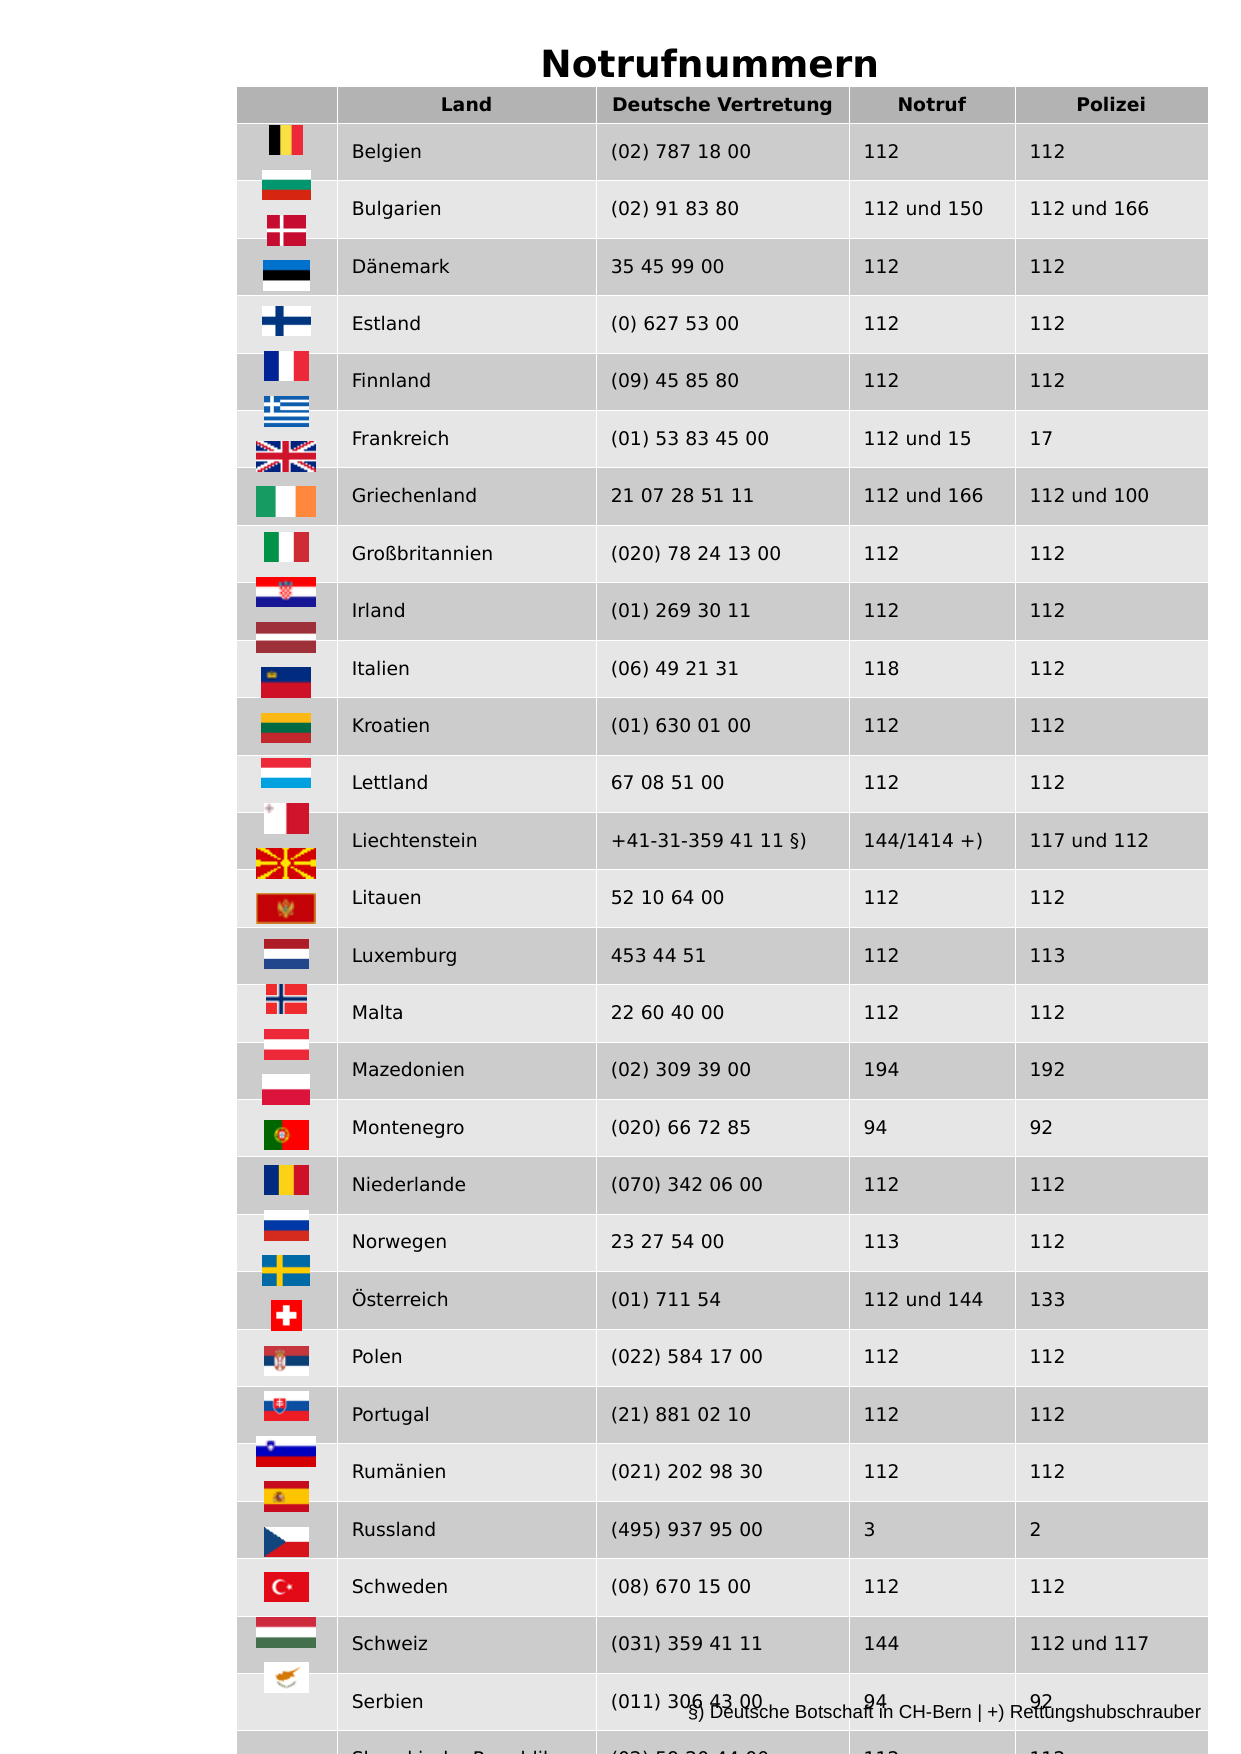

Notrufnummern
| | Land | Deutsche Vertretung | Notruf | Polizei |
| --- | --- | --- | --- | --- |
| | Belgien | (02) 787 18 00 | 112 | 112 |
| | Bulgarien | (02) 91 83 80 | 112 und 150 | 112 und 166 |
| | Dänemark | 35 45 99 00 | 112 | 112 |
| | Estland | (0) 627 53 00 | 112 | 112 |
| | Finnland | (09) 45 85 80 | 112 | 112 |
| | Frankreich | (01) 53 83 45 00 | 112 und 15 | 17 |
| | Griechenland | 21 07 28 51 11 | 112 und 166 | 112 und 100 |
| | Großbritannien | (020) 78 24 13 00 | 112 | 112 |
| | Irland | (01) 269 30 11 | 112 | 112 |
| | Italien | (06) 49 21 31 | 118 | 112 |
| | Kroatien | (01) 630 01 00 | 112 | 112 |
| | Lettland | 67 08 51 00 | 112 | 112 |
| | Liechtenstein | +41-31-359 41 11 §) | 144/1414 +) | 117 und 112 |
| | Litauen | 52 10 64 00 | 112 | 112 |
| | Luxemburg | 453 44 51 | 112 | 113 |
| | Malta | 22 60 40 00 | 112 | 112 |
| | Mazedonien | (02) 309 39 00 | 194 | 192 |
| | Montenegro | (020) 66 72 85 | 94 | 92 |
| | Niederlande | (070) 342 06 00 | 112 | 112 |
| | Norwegen | 23 27 54 00 | 113 | 112 |
| | Österreich | (01) 711 54 | 112 und 144 | 133 |
| | Polen | (022) 584 17 00 | 112 | 112 |
| | Portugal | (21) 881 02 10 | 112 | 112 |
| | Rumänien | (021) 202 98 30 | 112 | 112 |
| | Russland | (495) 937 95 00 | 3 | 2 |
| | Schweden | (08) 670 15 00 | 112 | 112 |
| | Schweiz | (031) 359 41 11 | 144 | 112 und 117 |
| | Serbien | (011) 306 43 00 | 94 | 92 |
| | Slowakische Republik | (02) 59 20 44 00 | 112 | 112 |
| | Slowenien | (01) 479 03 00 | 112 | 112 und 113 |
| | Spanien | 915 57 90 00 | 61 | 112 |
| | Tschechien | 257 11 31 11 | 112 | 112 |
| | Türkei | (0312) 455 51 00 | 112 | 155 |
| | Ungarn | (061) 488 35 00 | 112 | 112 |
| | Zypern | (022) 45 11 45 | 112 | 112 |
§) Deutsche Botschaft in CH-Bern | +) Rettungshubschrauber